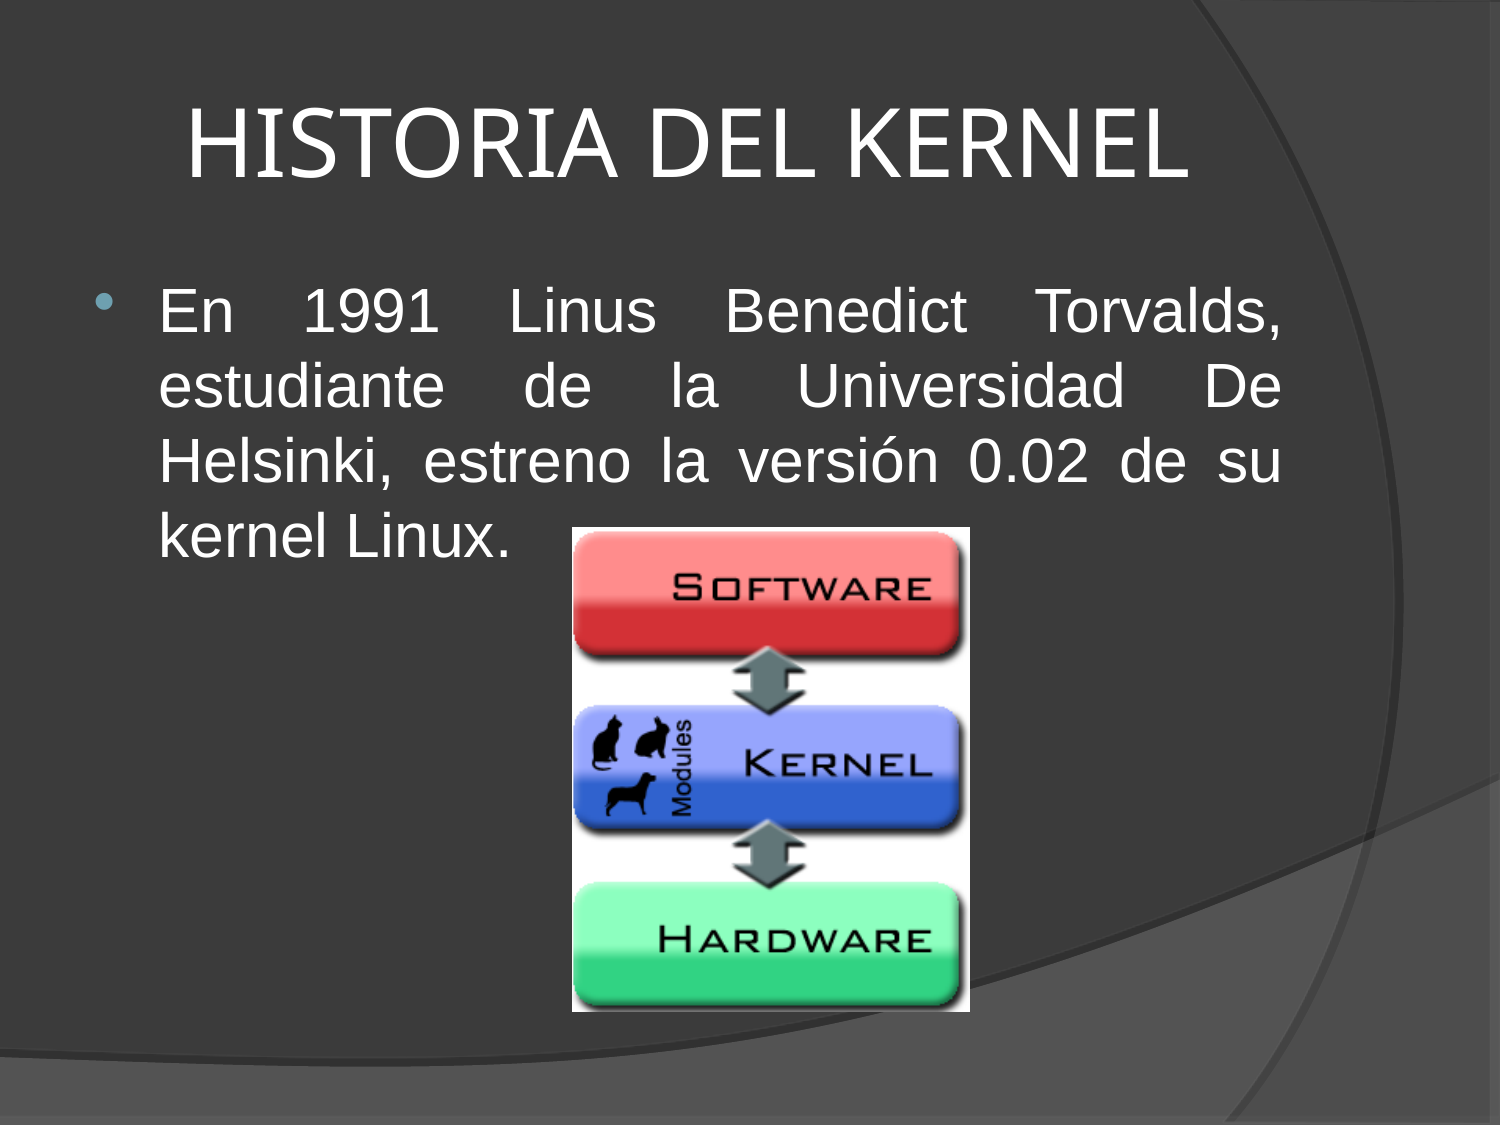

# HISTORIA DEL KERNEL
En 1991 Linus Benedict Torvalds, estudiante de la Universidad De Helsinki, estreno la versión 0.02 de su kernel Linux.